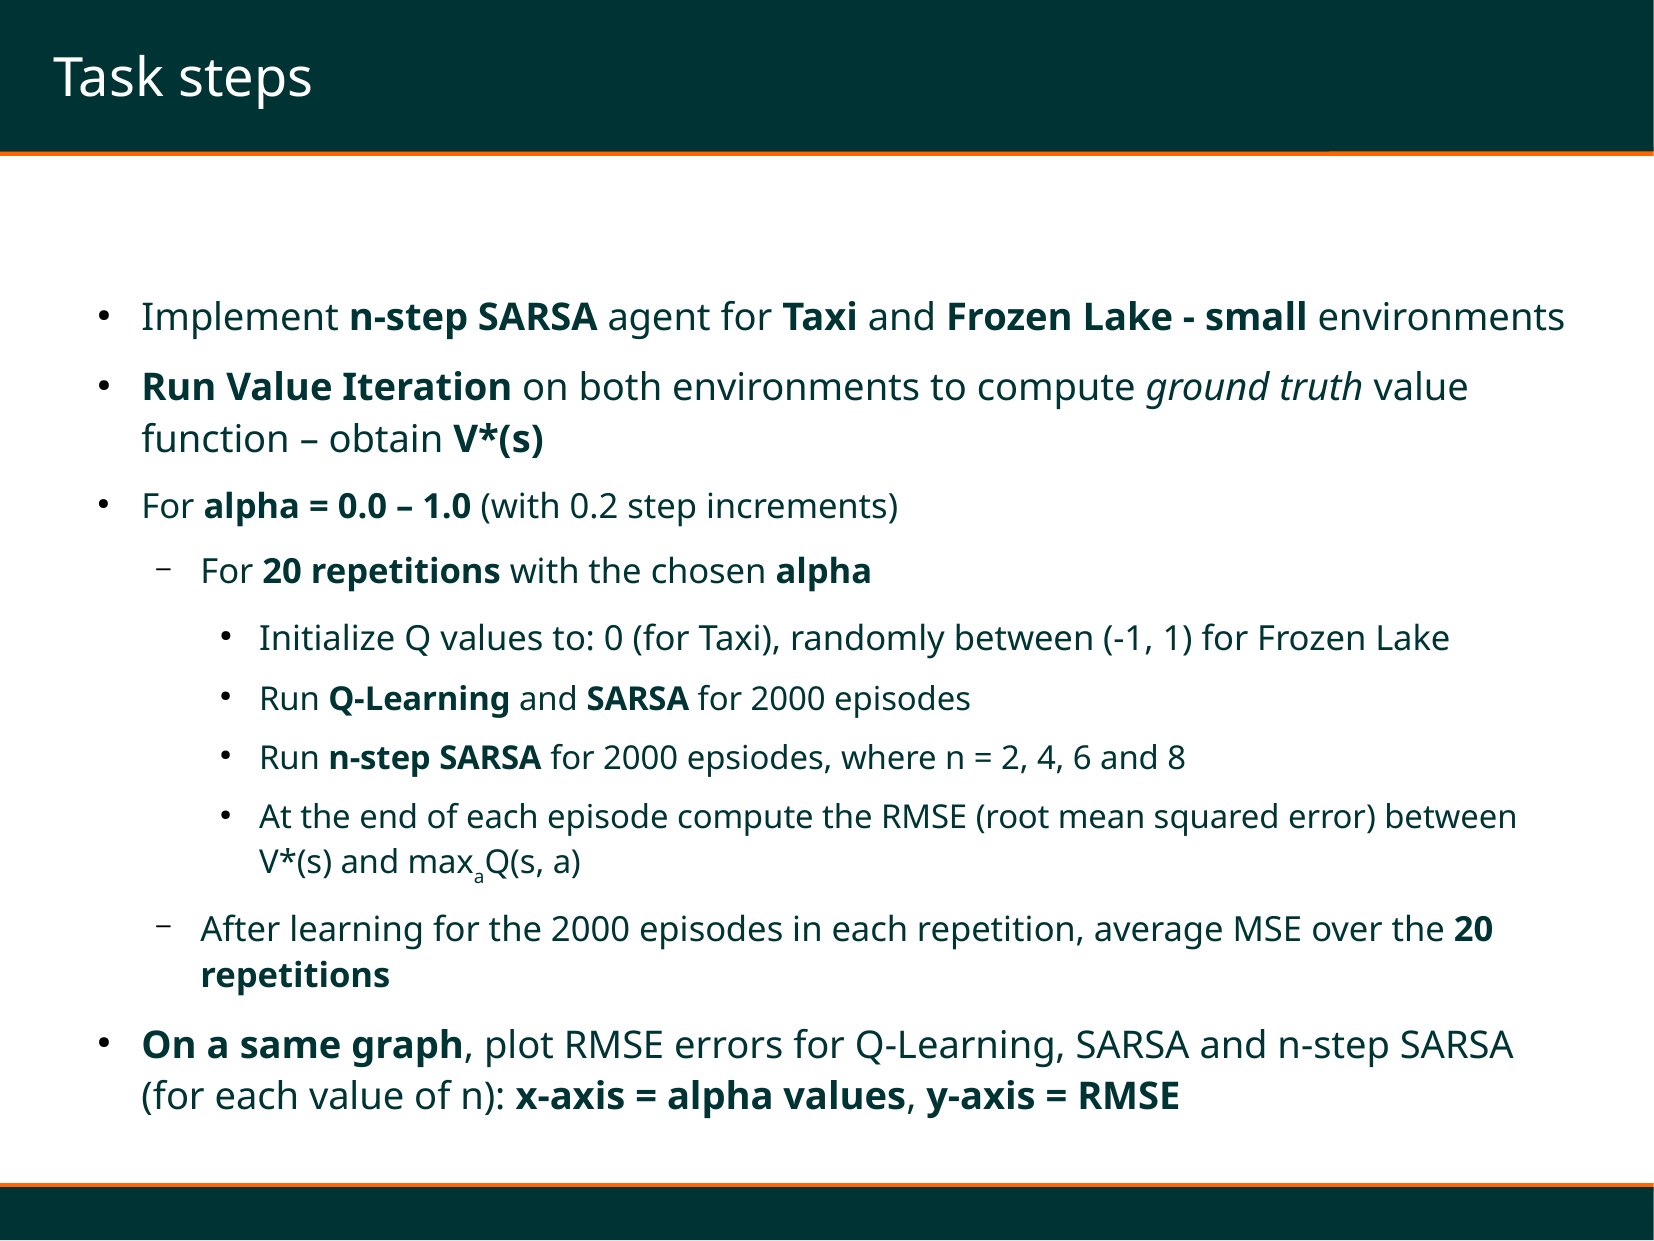

# Task steps
Implement n-step SARSA agent for Taxi and Frozen Lake - small environments
Run Value Iteration on both environments to compute ground truth value function – obtain V*(s)
For alpha = 0.0 – 1.0 (with 0.2 step increments)
For 20 repetitions with the chosen alpha
Initialize Q values to: 0 (for Taxi), randomly between (-1, 1) for Frozen Lake
Run Q-Learning and SARSA for 2000 episodes
Run n-step SARSA for 2000 epsiodes, where n = 2, 4, 6 and 8
At the end of each episode compute the RMSE (root mean squared error) between V*(s) and maxaQ(s, a)
After learning for the 2000 episodes in each repetition, average MSE over the 20 repetitions
On a same graph, plot RMSE errors for Q-Learning, SARSA and n-step SARSA (for each value of n): x-axis = alpha values, y-axis = RMSE